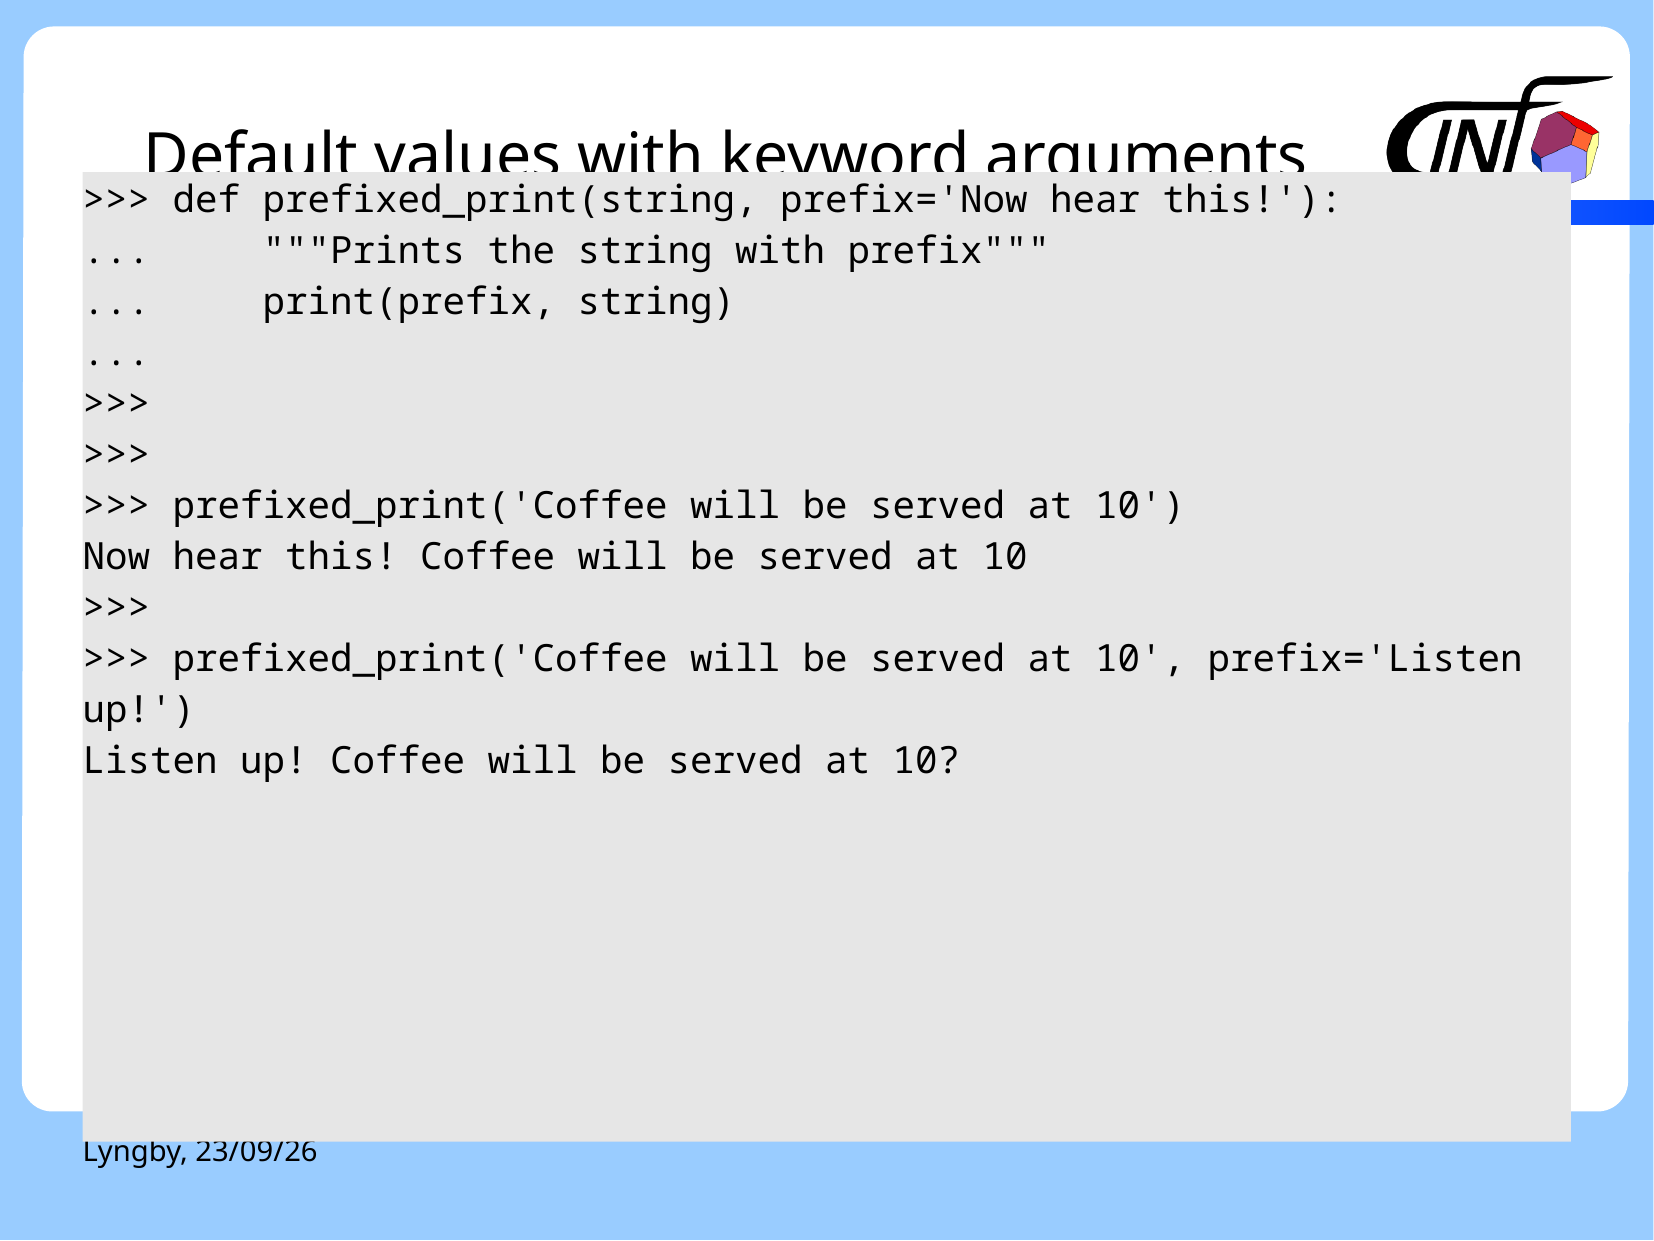

# Default values with keyword arguments
>>> def prefixed_print(string, prefix='Now hear this!'):
... """Prints the string with prefix"""
... print(prefix, string)
...
>>>
>>>
>>> prefixed_print('Coffee will be served at 10')
Now hear this! Coffee will be served at 10
>>>
>>> prefixed_print('Coffee will be served at 10', prefix='Listen up!')
Listen up! Coffee will be served at 10?